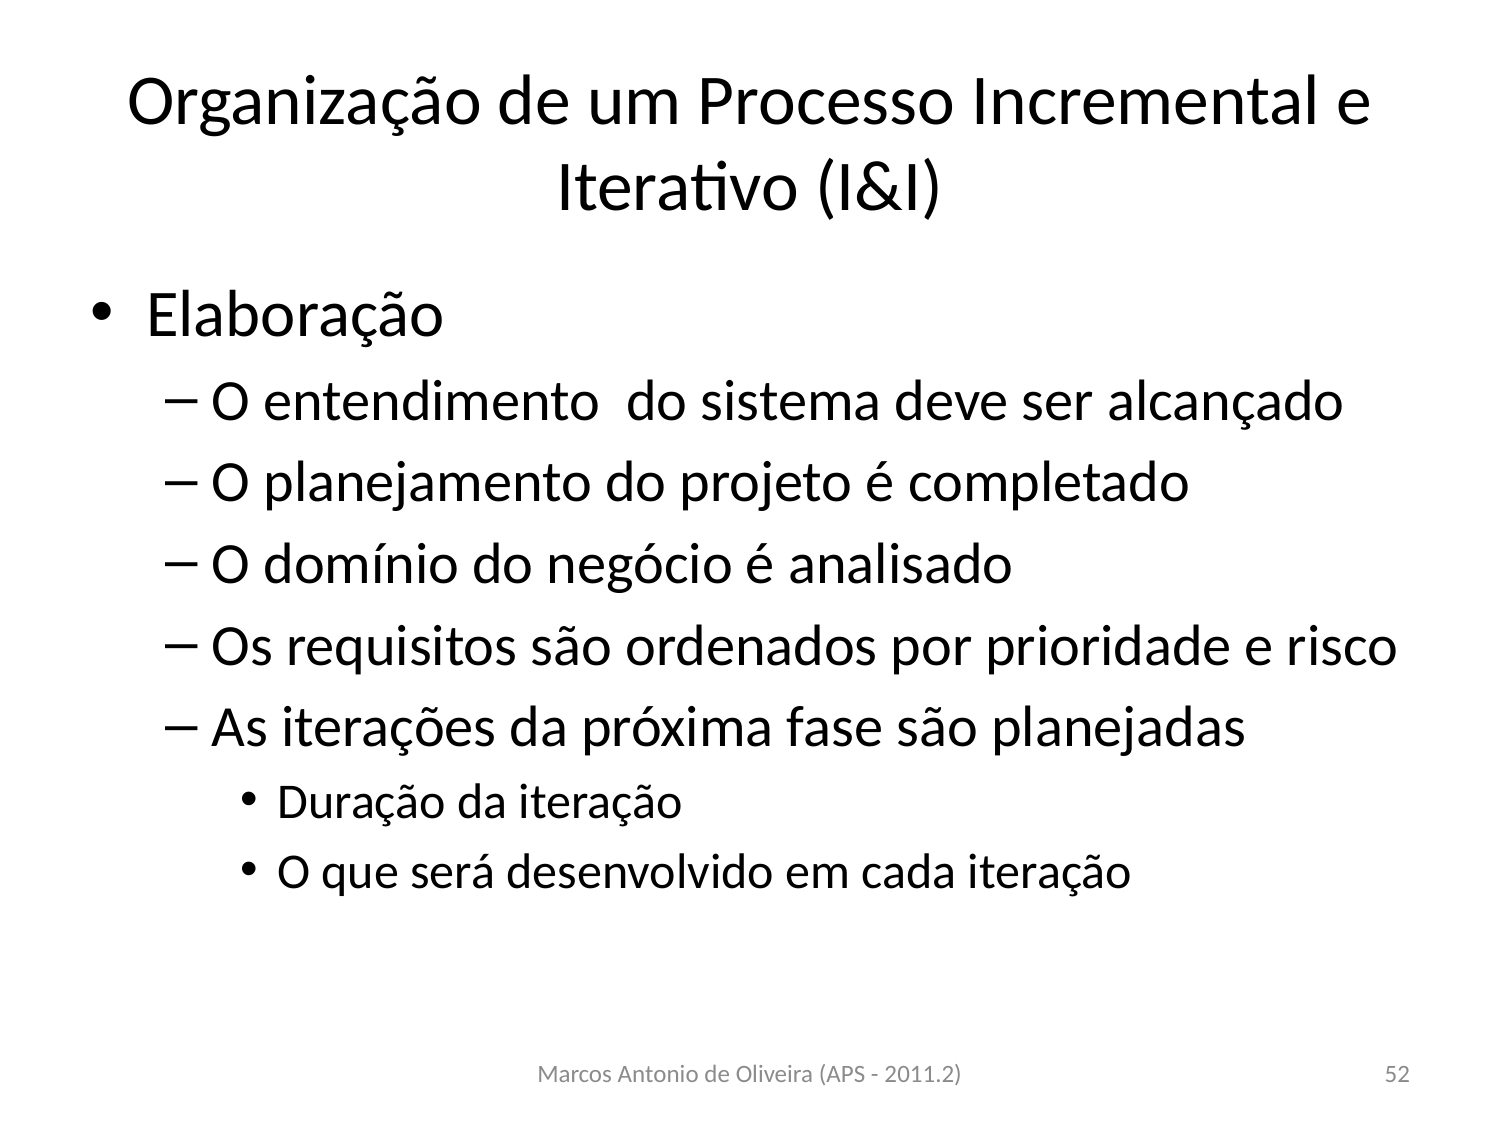

# Organização de um Processo Incremental e Iterativo (I&I)
Elaboração
O entendimento do sistema deve ser alcançado
O planejamento do projeto é completado
O domínio do negócio é analisado
Os requisitos são ordenados por prioridade e risco
As iterações da próxima fase são planejadas
Duração da iteração
O que será desenvolvido em cada iteração
Marcos Antonio de Oliveira (APS - 2011.2)